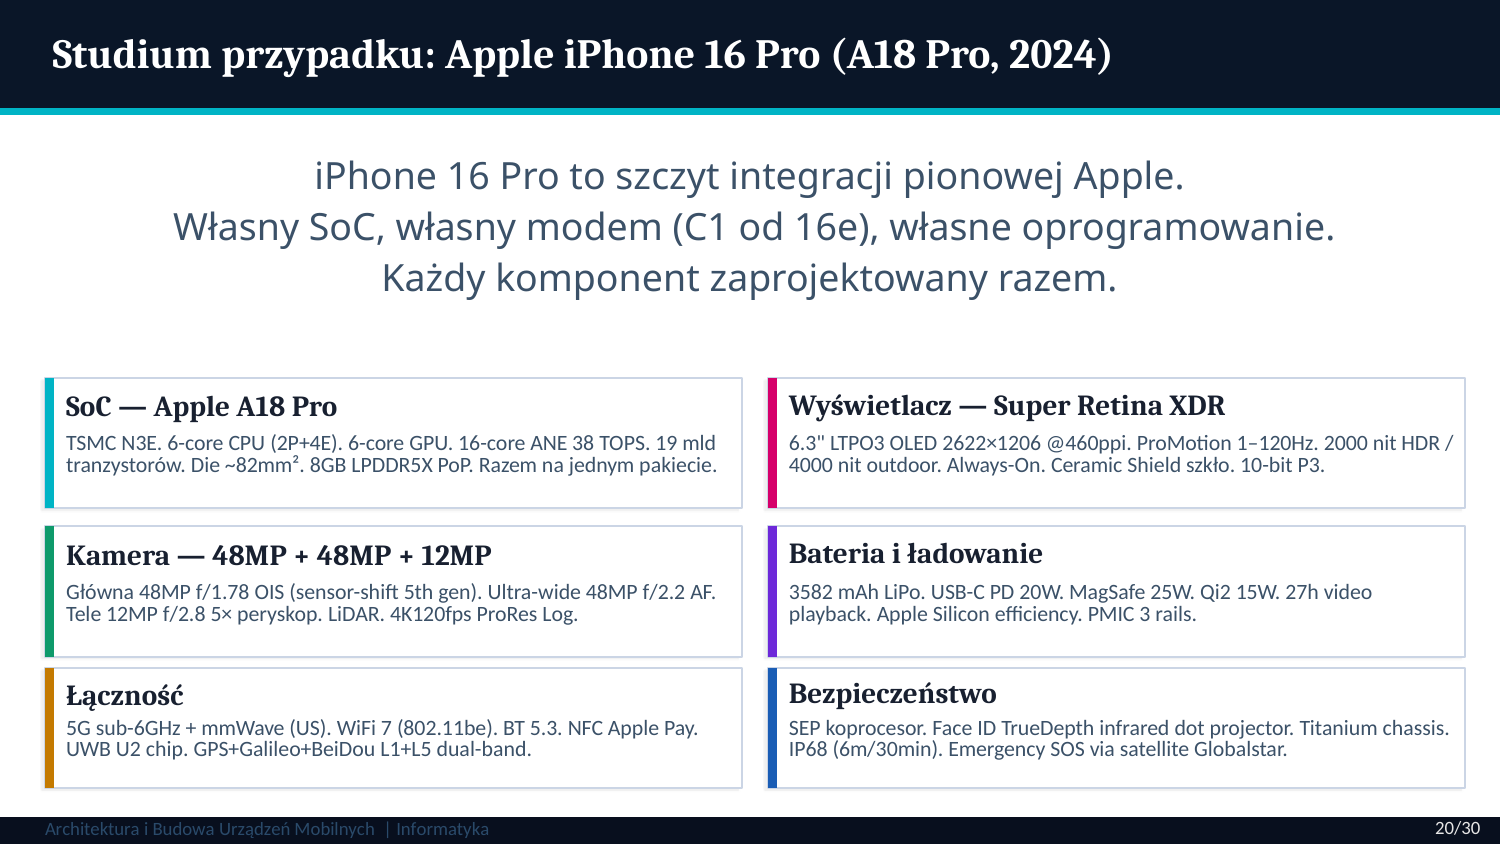

Studium przypadku: Apple iPhone 16 Pro (A18 Pro, 2024)
iPhone 16 Pro to szczyt integracji pionowej Apple.
 Własny SoC, własny modem (C1 od 16e), własne oprogramowanie.
Każdy komponent zaprojektowany razem.
SoC — Apple A18 Pro
TSMC N3E. 6-core CPU (2P+4E). 6-core GPU. 16-core ANE 38 TOPS. 19 mld tranzystorów. Die ~82mm². 8GB LPDDR5X PoP. Razem na jednym pakiecie.
Wyświetlacz — Super Retina XDR
6.3" LTPO3 OLED 2622×1206 @460ppi. ProMotion 1–120Hz. 2000 nit HDR / 4000 nit outdoor. Always-On. Ceramic Shield szkło. 10-bit P3.
Kamera — 48MP + 48MP + 12MP
Główna 48MP f/1.78 OIS (sensor-shift 5th gen). Ultra-wide 48MP f/2.2 AF. Tele 12MP f/2.8 5× peryskop. LiDAR. 4K120fps ProRes Log.
Bateria i ładowanie
3582 mAh LiPo. USB-C PD 20W. MagSafe 25W. Qi2 15W. 27h video playback. Apple Silicon efficiency. PMIC 3 rails.
Łączność
5G sub-6GHz + mmWave (US). WiFi 7 (802.11be). BT 5.3. NFC Apple Pay. UWB U2 chip. GPS+Galileo+BeiDou L1+L5 dual-band.
Bezpieczeństwo
SEP koprocesor. Face ID TrueDepth infrared dot projector. Titanium chassis. IP68 (6m/30min). Emergency SOS via satellite Globalstar.
Architektura i Budowa Urządzeń Mobilnych | Informatyka